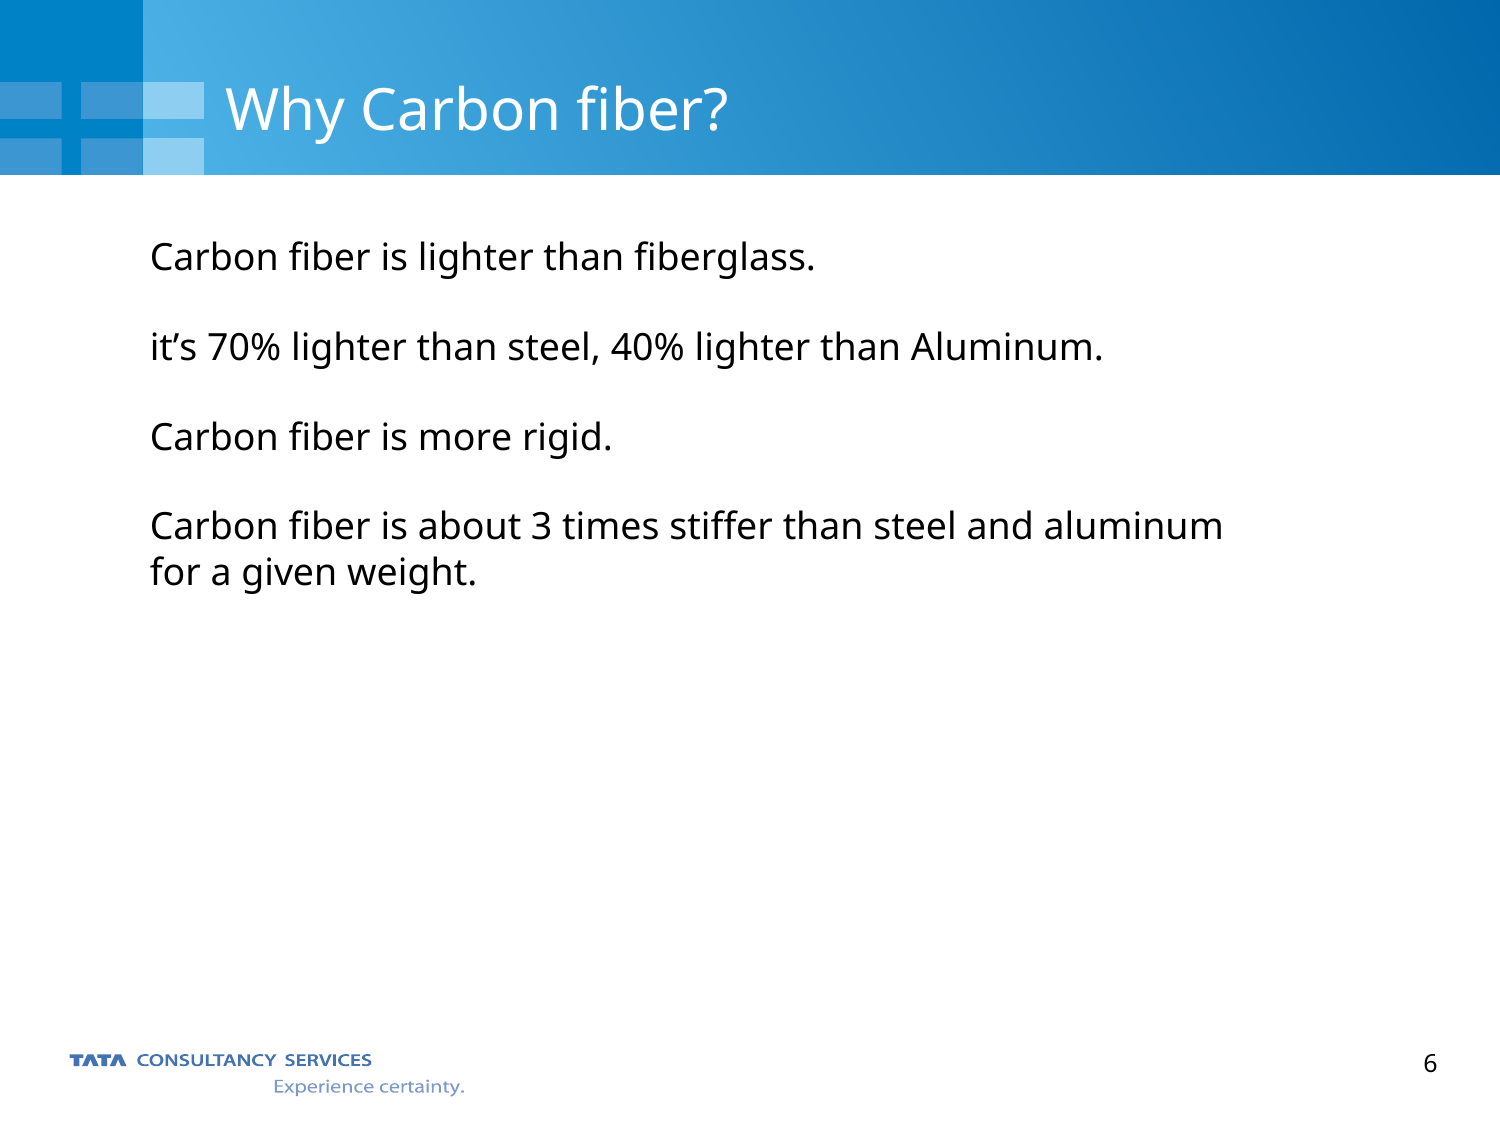

Why Carbon fiber?
Carbon fiber is lighter than fiberglass.
it’s 70% lighter than steel, 40% lighter than Aluminum.
Carbon fiber is more rigid.
Carbon fiber is about 3 times stiffer than steel and aluminum
for a given weight.